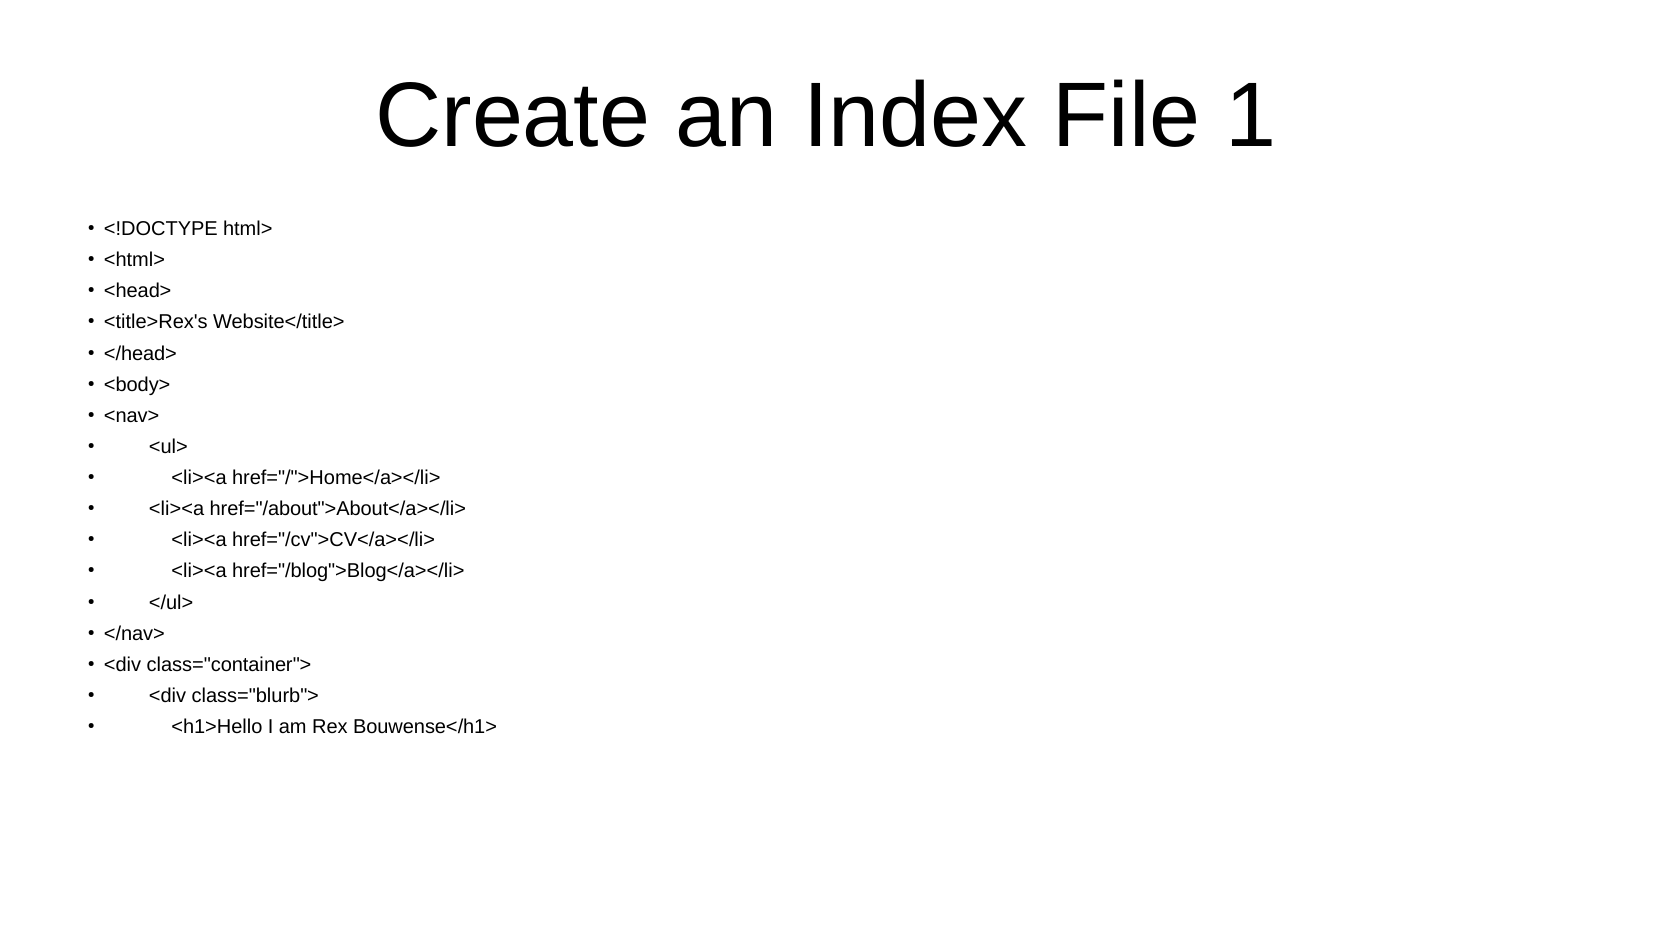

# Create an Index File 1
<!DOCTYPE html>
<html>
<head>
<title>Rex's Website</title>
</head>
<body>
<nav>
 		<ul>
 		<li><a href="/">Home</a></li>
 	<li><a href="/about">About</a></li>
 		<li><a href="/cv">CV</a></li>
 		<li><a href="/blog">Blog</a></li>
 		</ul>
</nav>
<div class="container">
 		<div class="blurb">
 		<h1>Hello I am Rex Bouwense</h1>